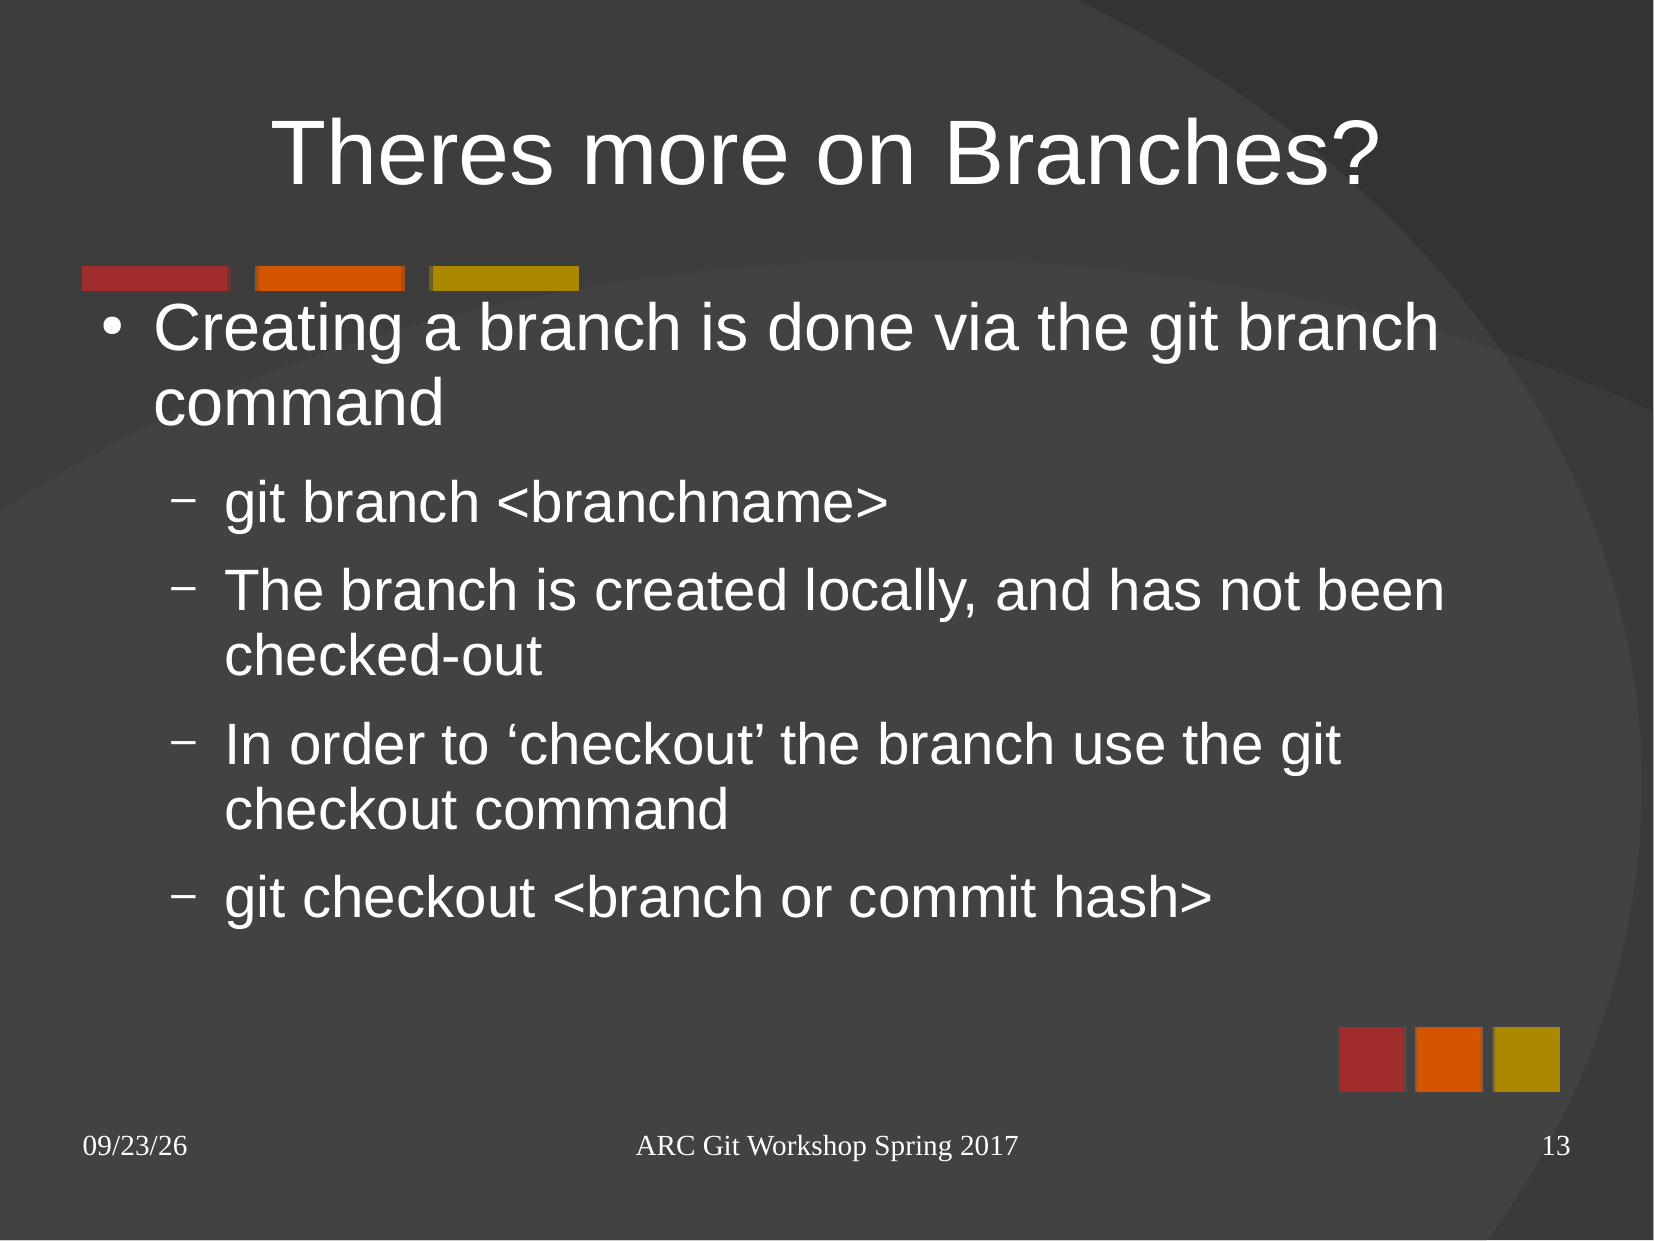

# Theres more on Branches?
Creating a branch is done via the git branch command
git branch <branchname>
The branch is created locally, and has not been checked-out
In order to ‘checkout’ the branch use the git checkout command
git checkout <branch or commit hash>
ARC Git Workshop Spring 2017
13